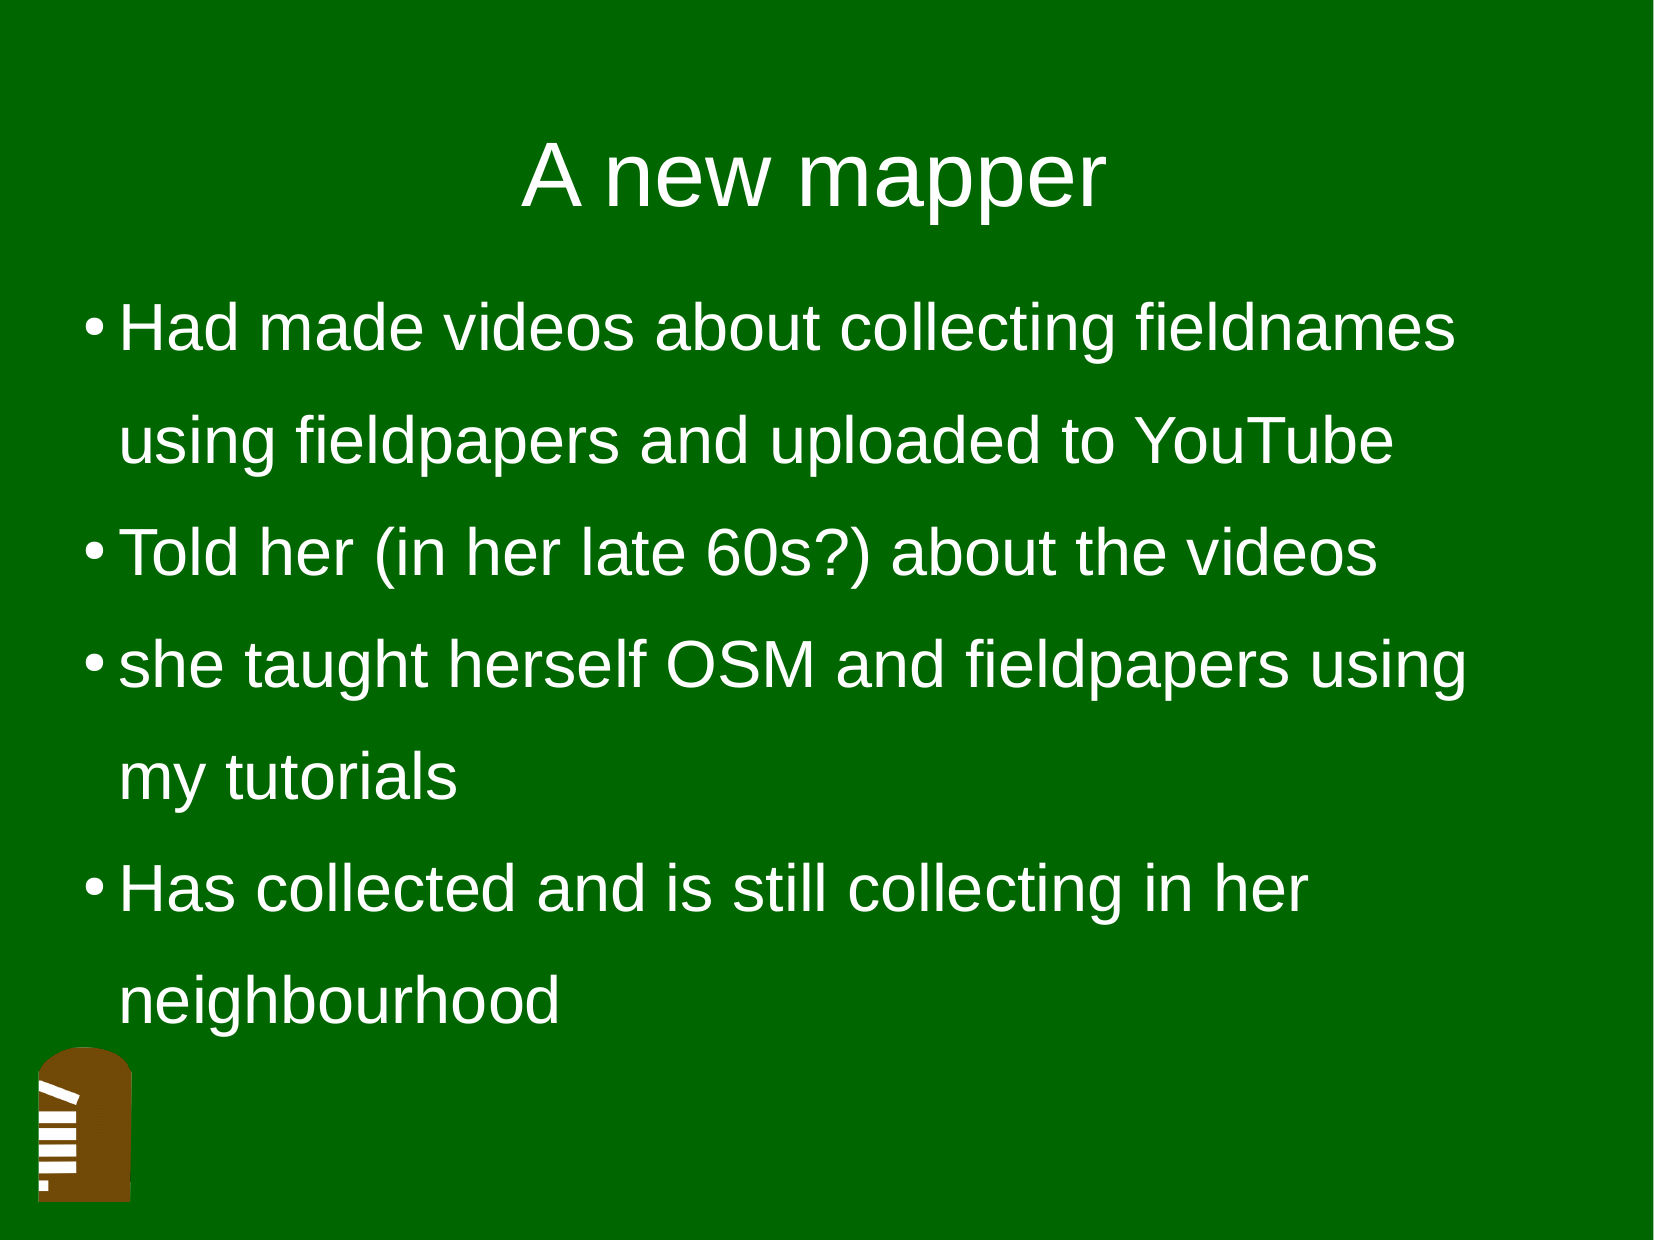

# A new mapper
Had made videos about collecting fieldnames using fieldpapers and uploaded to YouTube
Told her (in her late 60s?) about the videos
she taught herself OSM and fieldpapers using my tutorials
Has collected and is still collecting in her neighbourhood